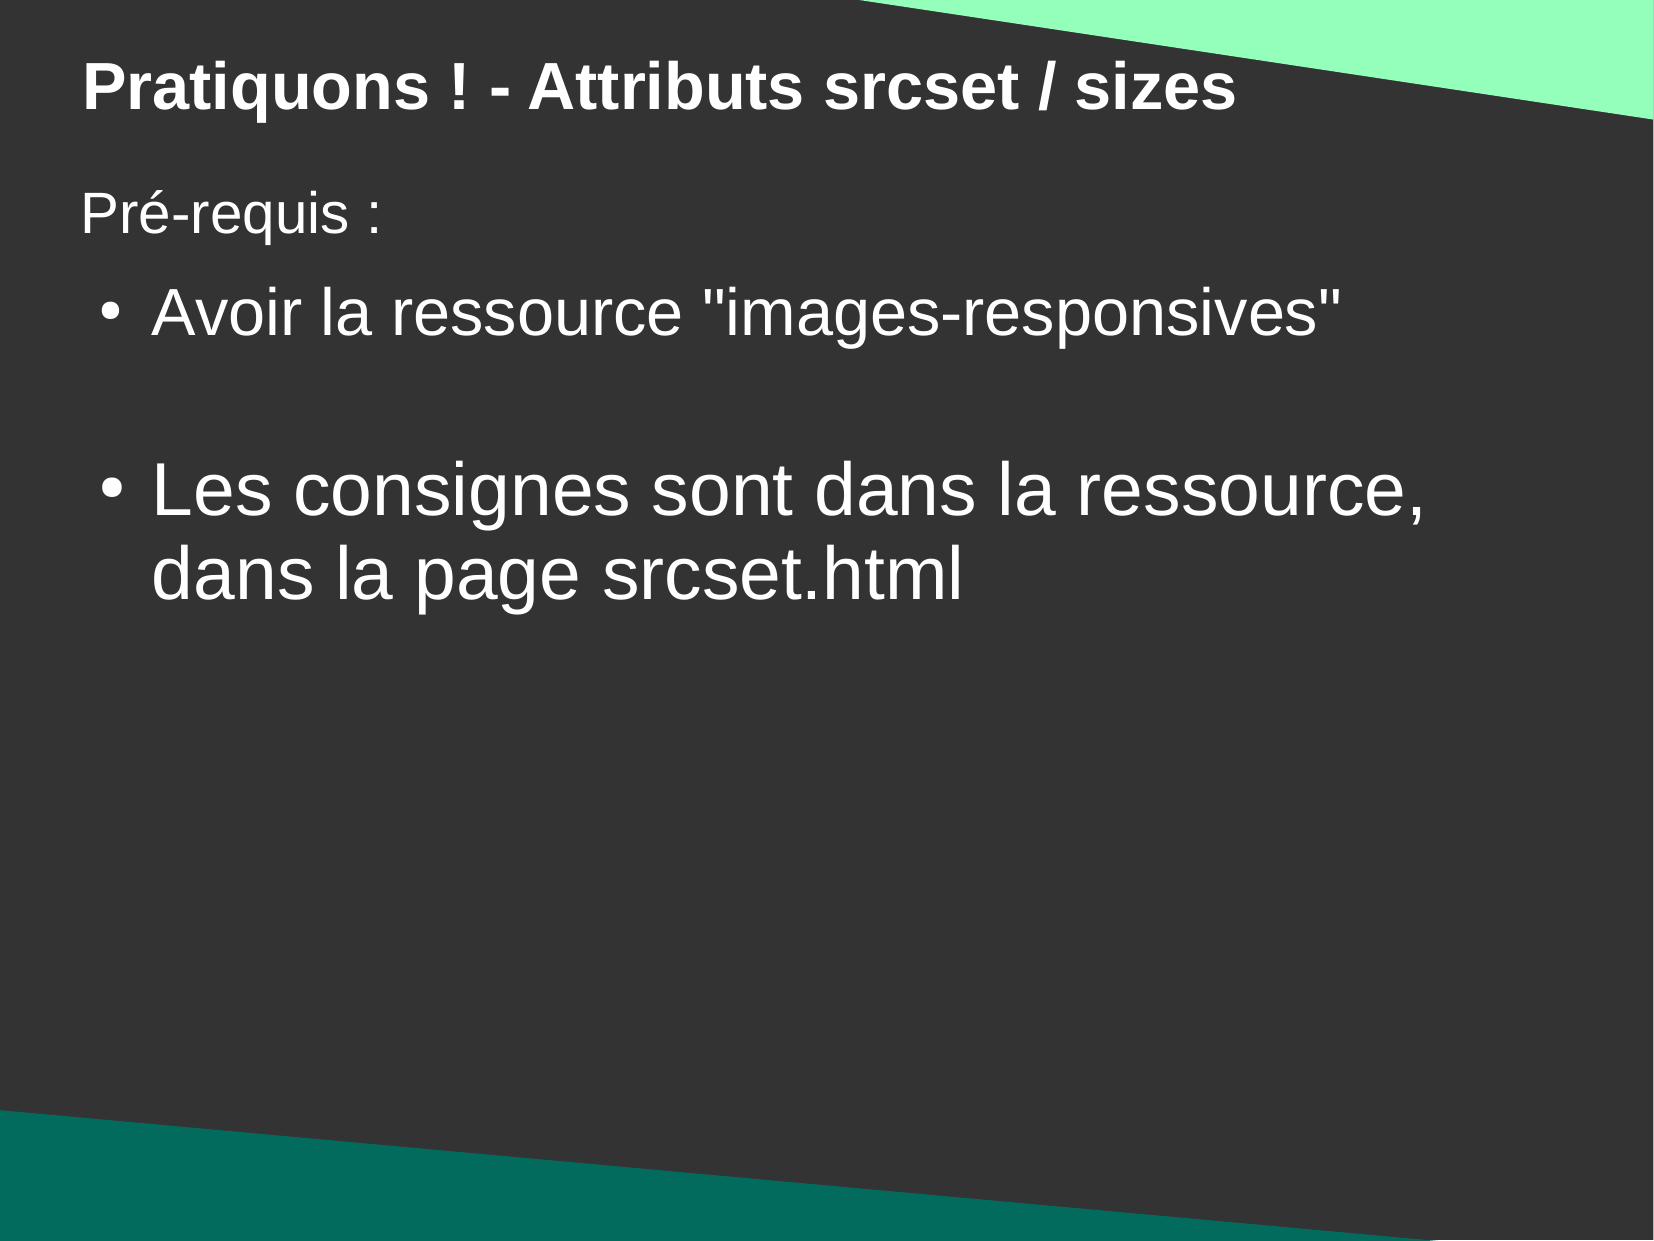

# Pratiquons ! - Attributs srcset / sizes
Pré-requis :
Avoir la ressource "images-responsives"
Les consignes sont dans la ressource, dans la page srcset.html